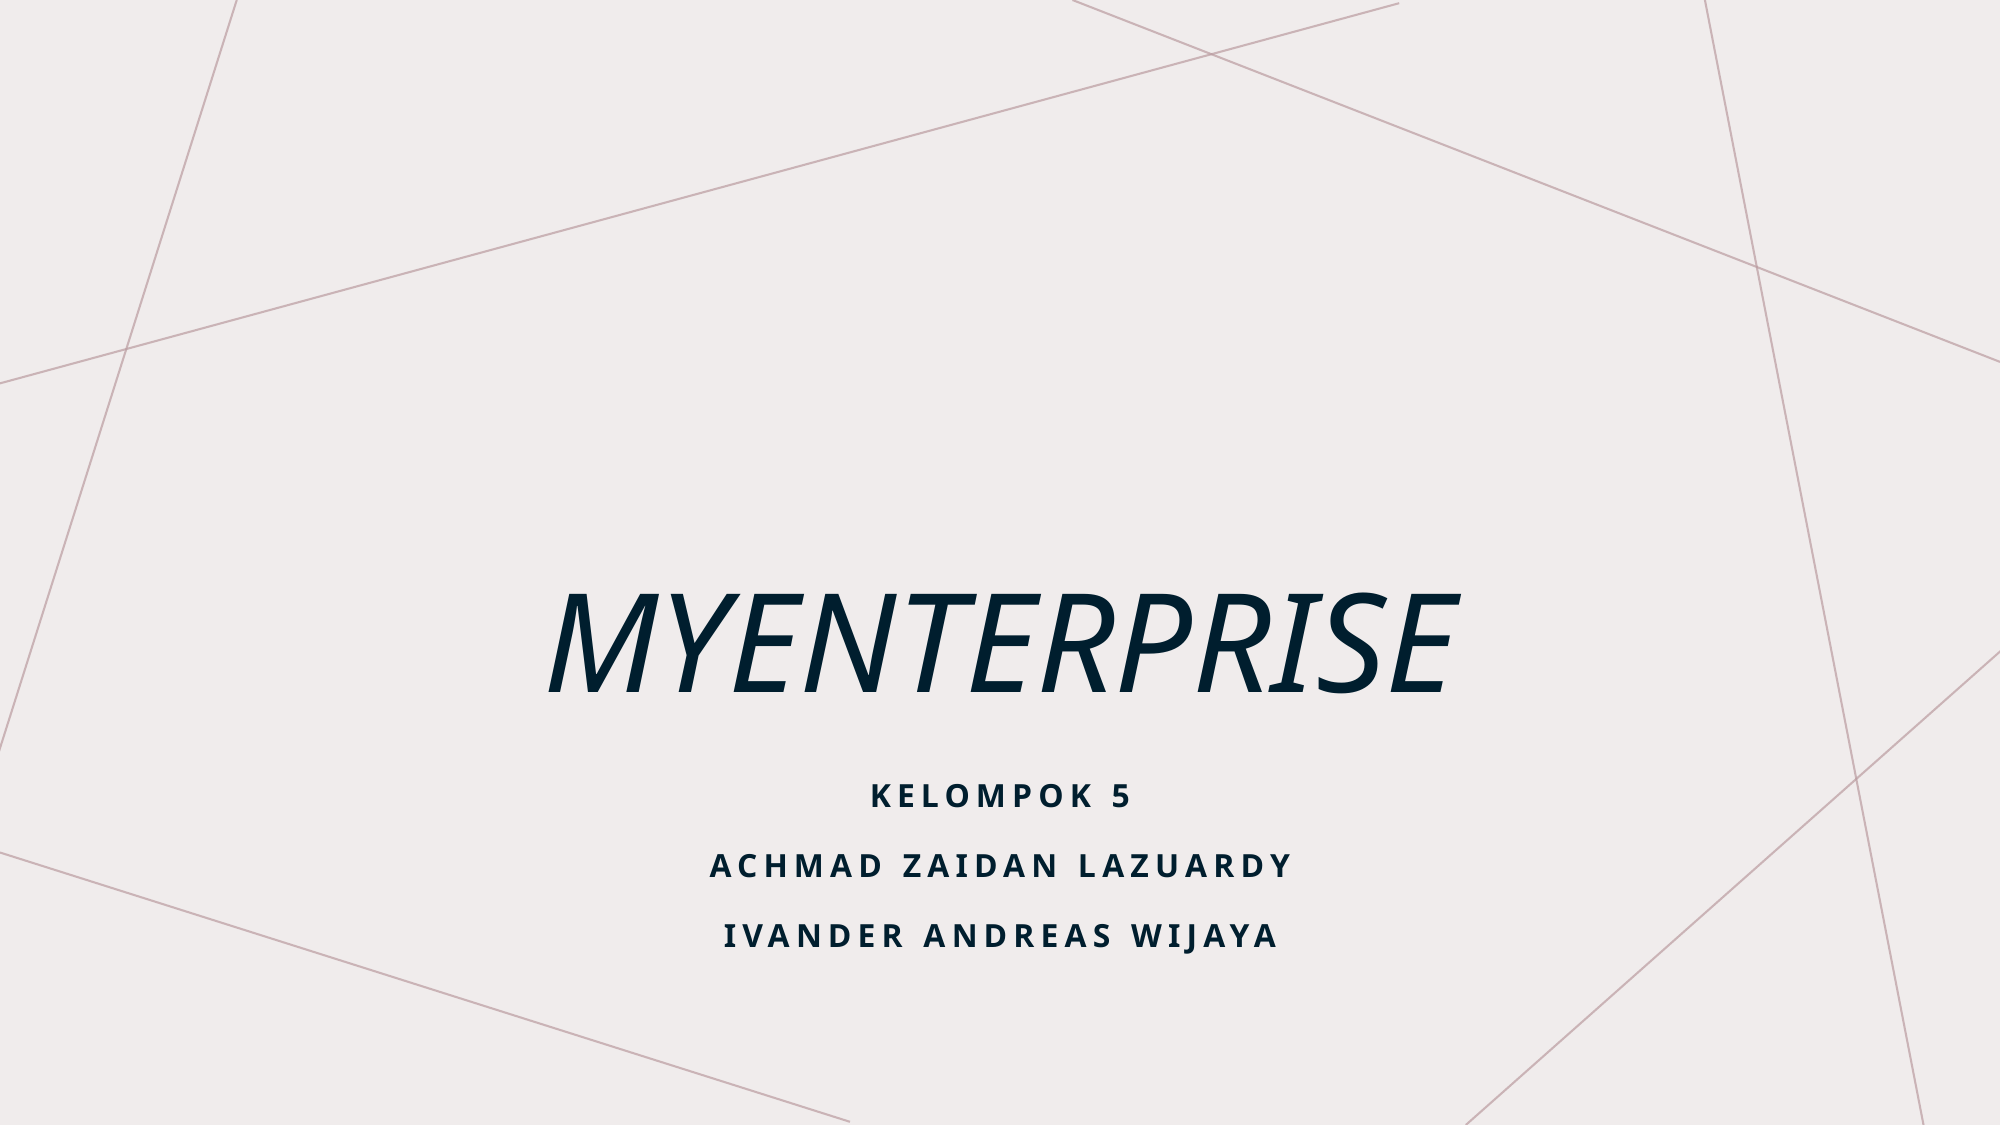

# MYEnterprise
Kelompok 5
Achmad Zaidan Lazuardy
Ivander Andreas wijaya